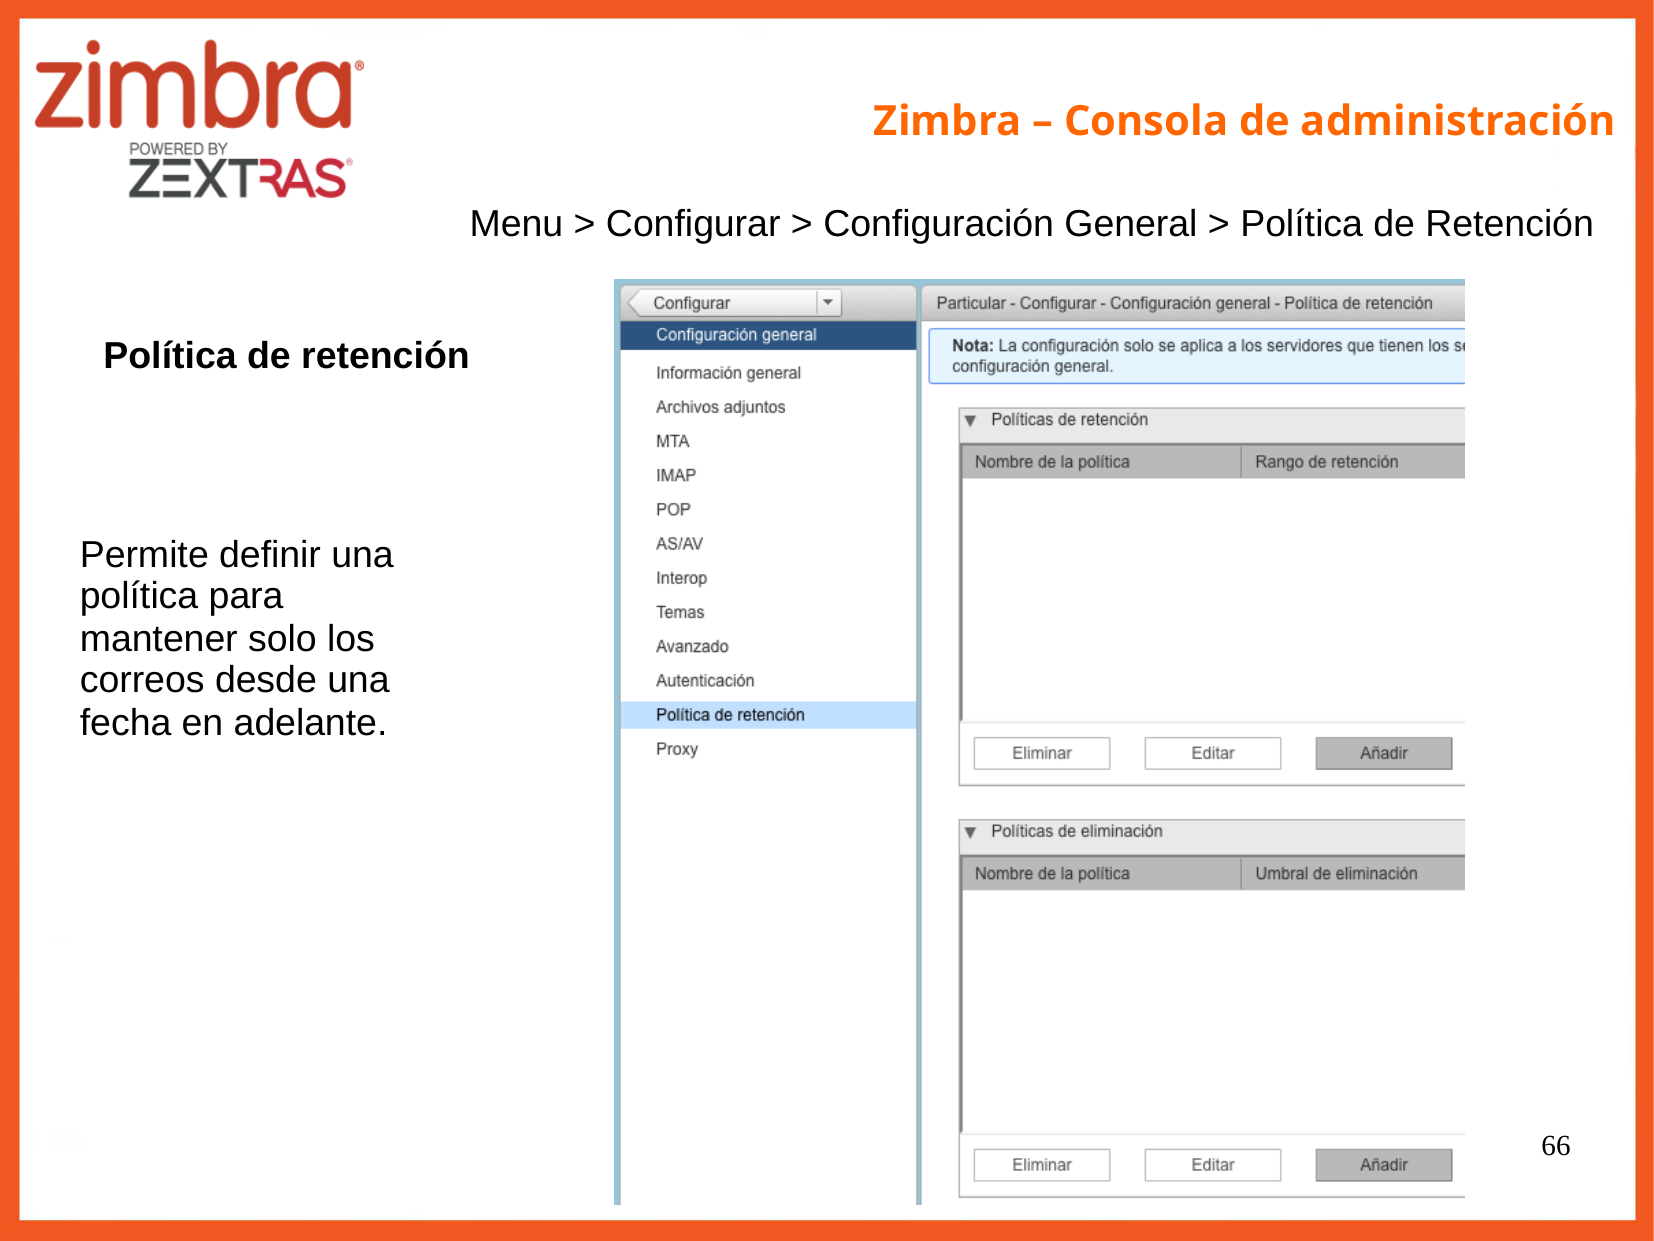

Zimbra – Consola de administración
Menu > Configurar > Configuración General > Política de Retención
Política de retención
Permite definir una política para mantener solo los correos desde una fecha en adelante.
66